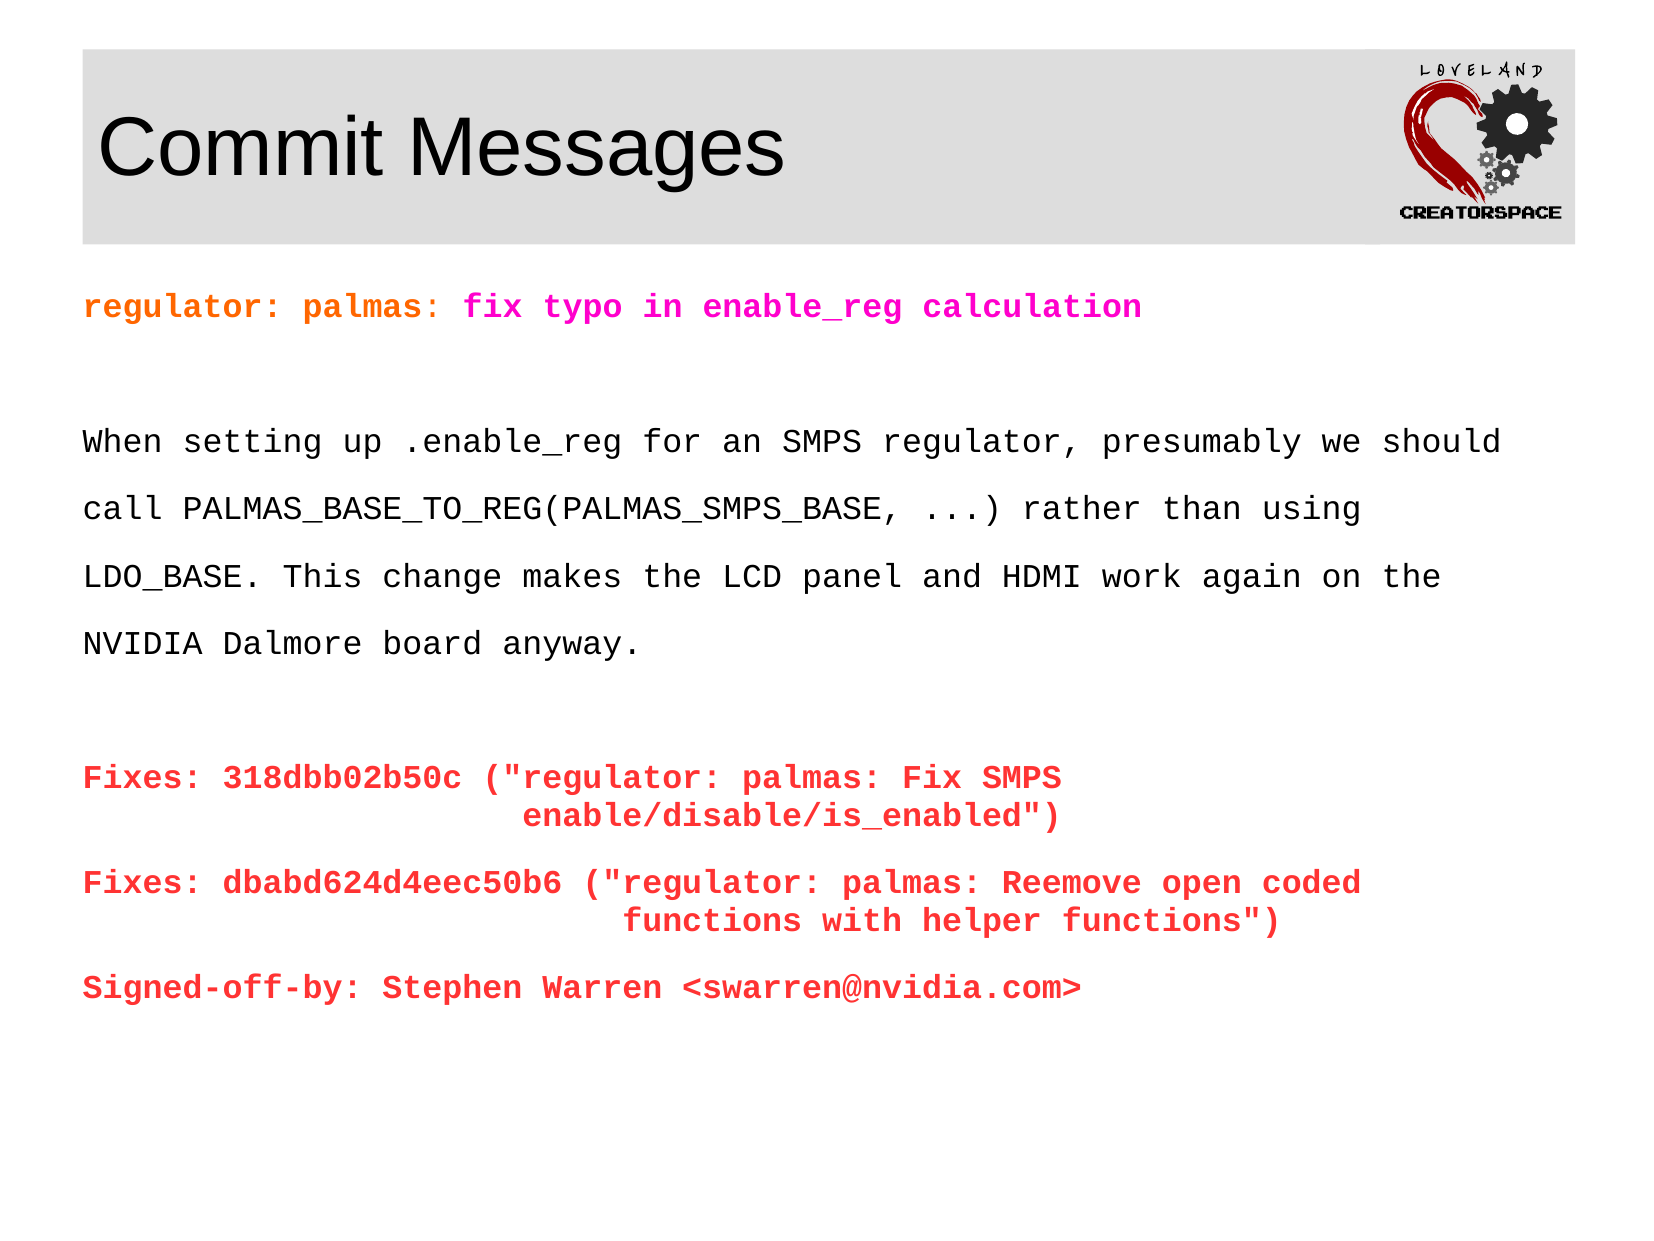

# Commit Messages
regulator: palmas: fix typo in enable_reg calculation
When setting up .enable_reg for an SMPS regulator, presumably we should
call PALMAS_BASE_TO_REG(PALMAS_SMPS_BASE, ...) rather than using
LDO_BASE. This change makes the LCD panel and HDMI work again on the
NVIDIA Dalmore board anyway.
Fixes: 318dbb02b50c ("regulator: palmas: Fix SMPS
 enable/disable/is_enabled")
Fixes: dbabd624d4eec50b6 ("regulator: palmas: Reemove open coded
 functions with helper functions")
Signed-off-by: Stephen Warren <swarren@nvidia.com>